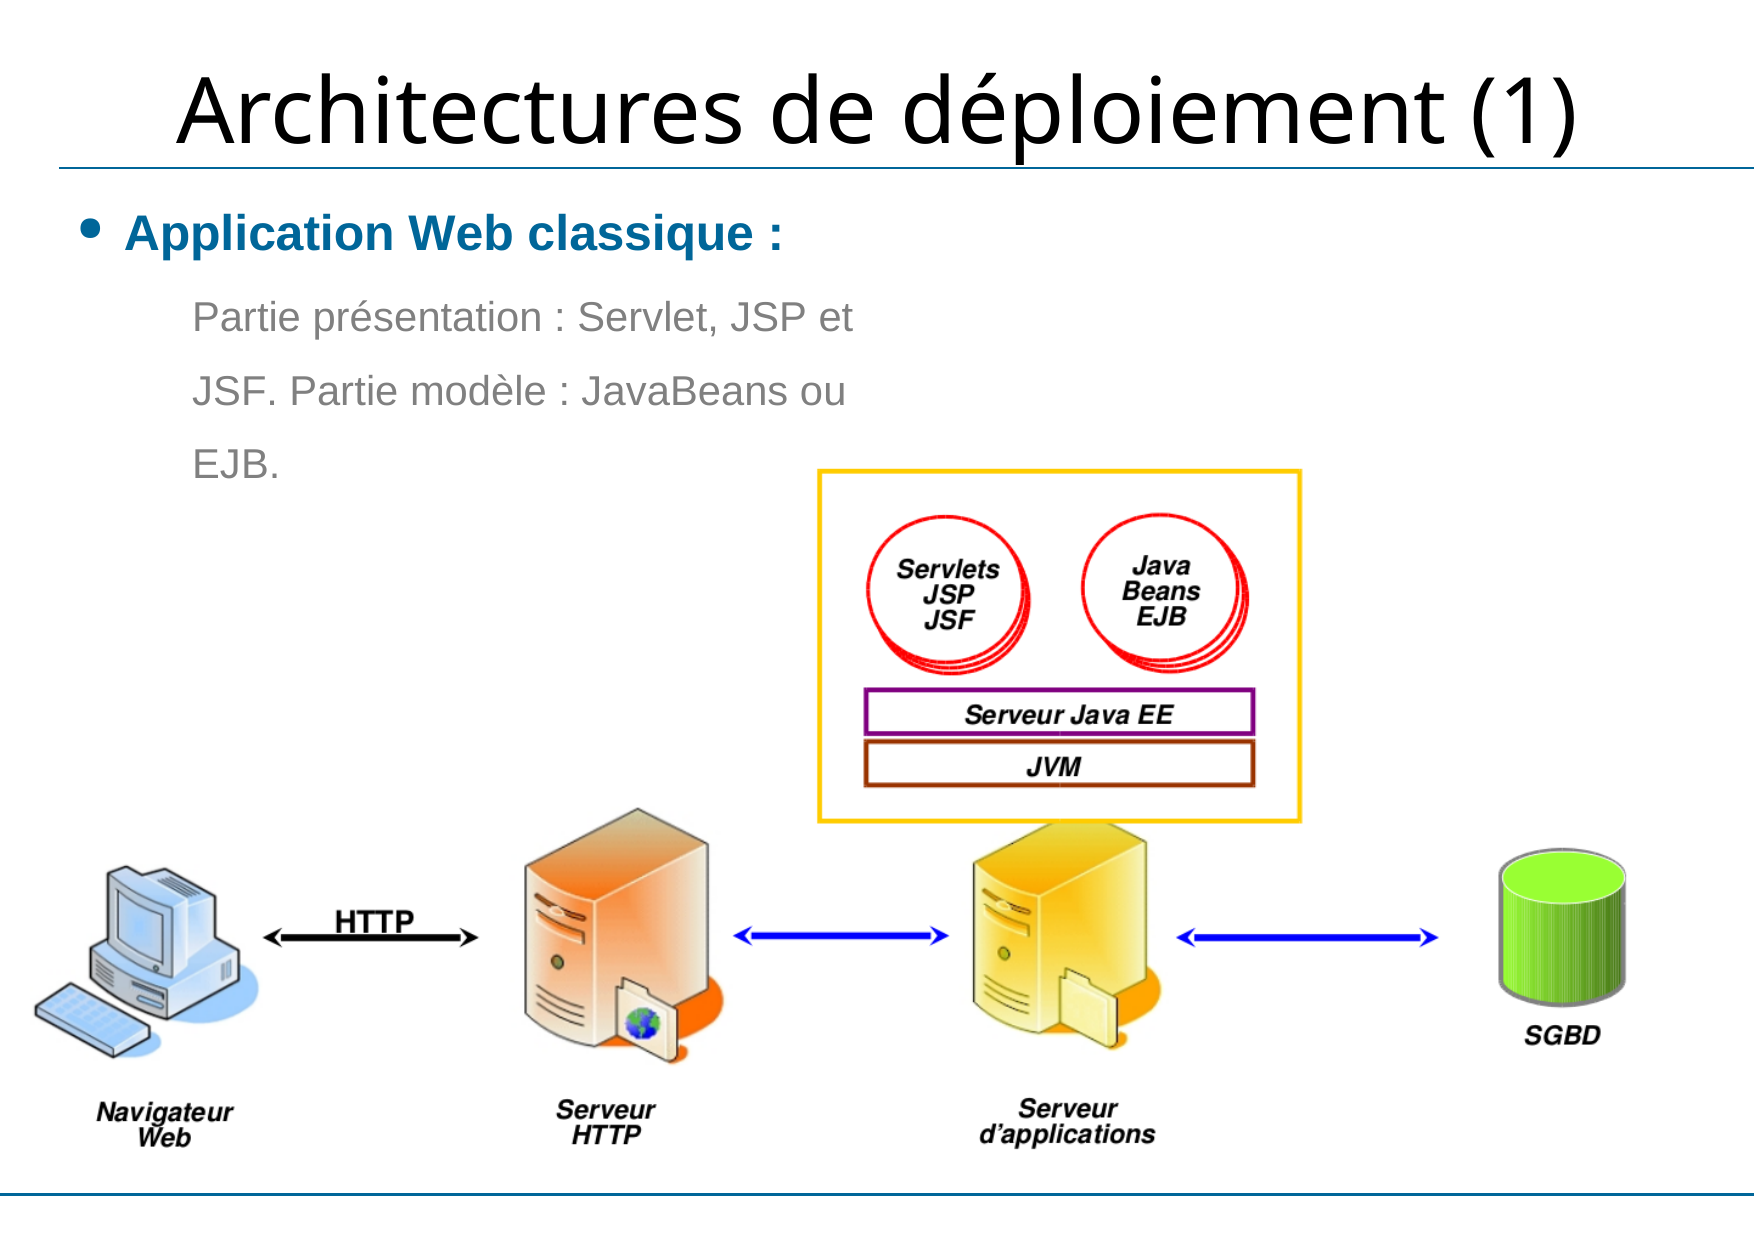

# Architectures de déploiement (1)
Application Web classique :
Partie présentation : Servlet, JSP et JSF. Partie modèle : JavaBeans ou EJB.